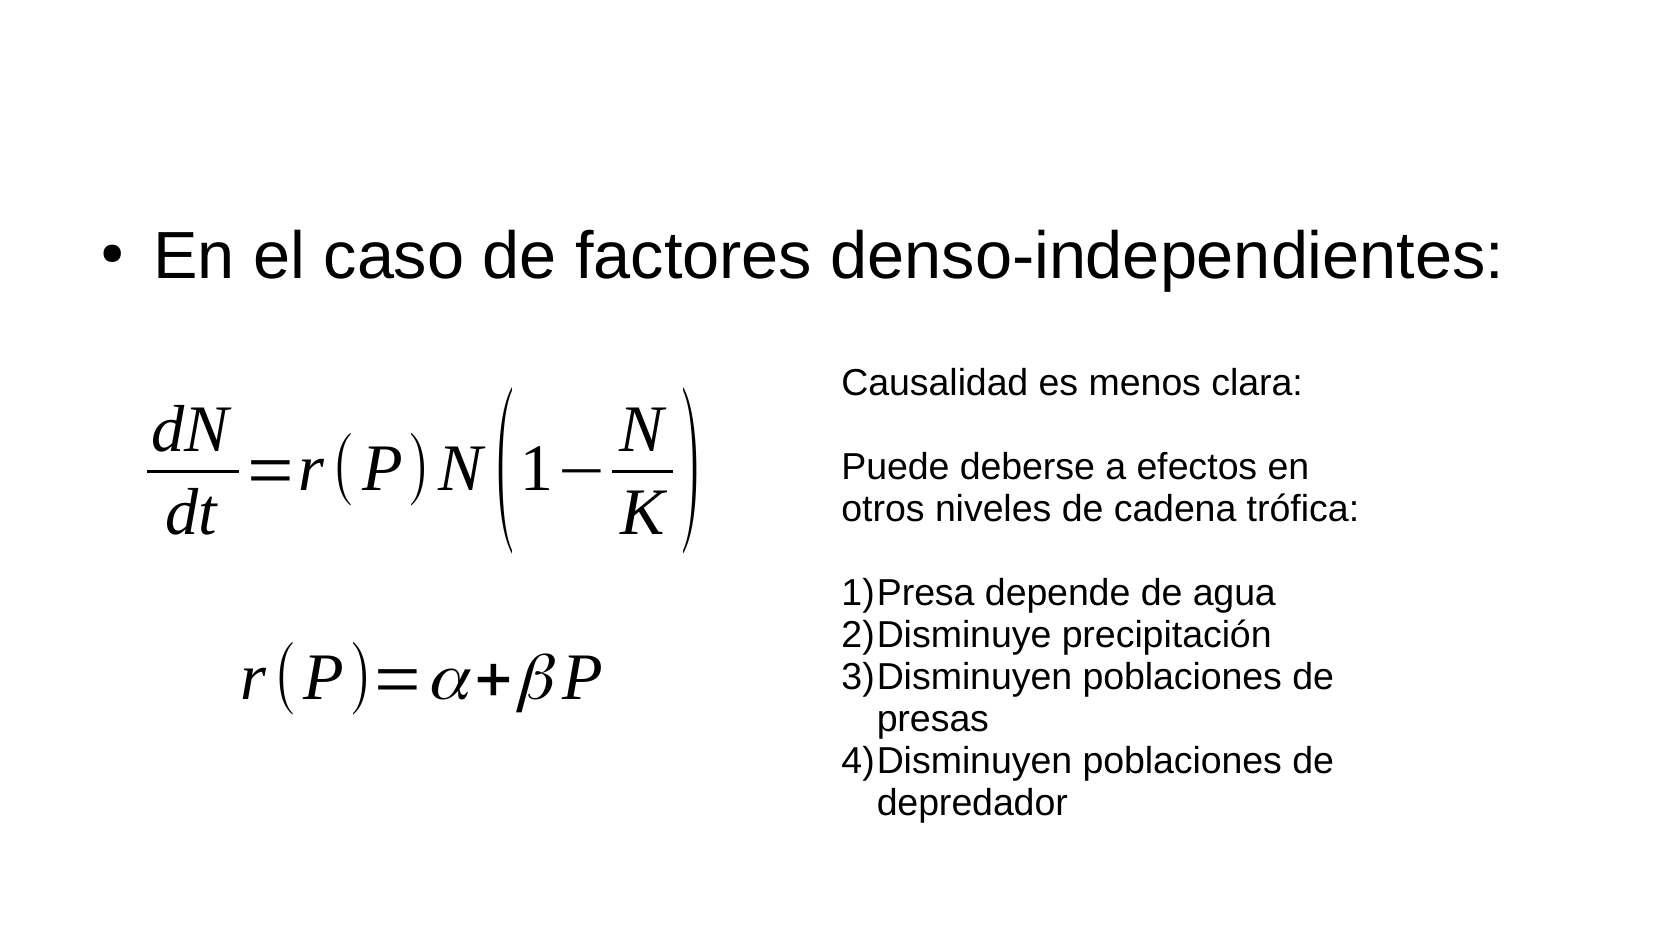

# En el caso de factores denso-independientes:
Causalidad es menos clara:
Puede deberse a efectos en otros niveles de cadena trófica:
Presa depende de agua
Disminuye precipitación
Disminuyen poblaciones de presas
Disminuyen poblaciones de depredador